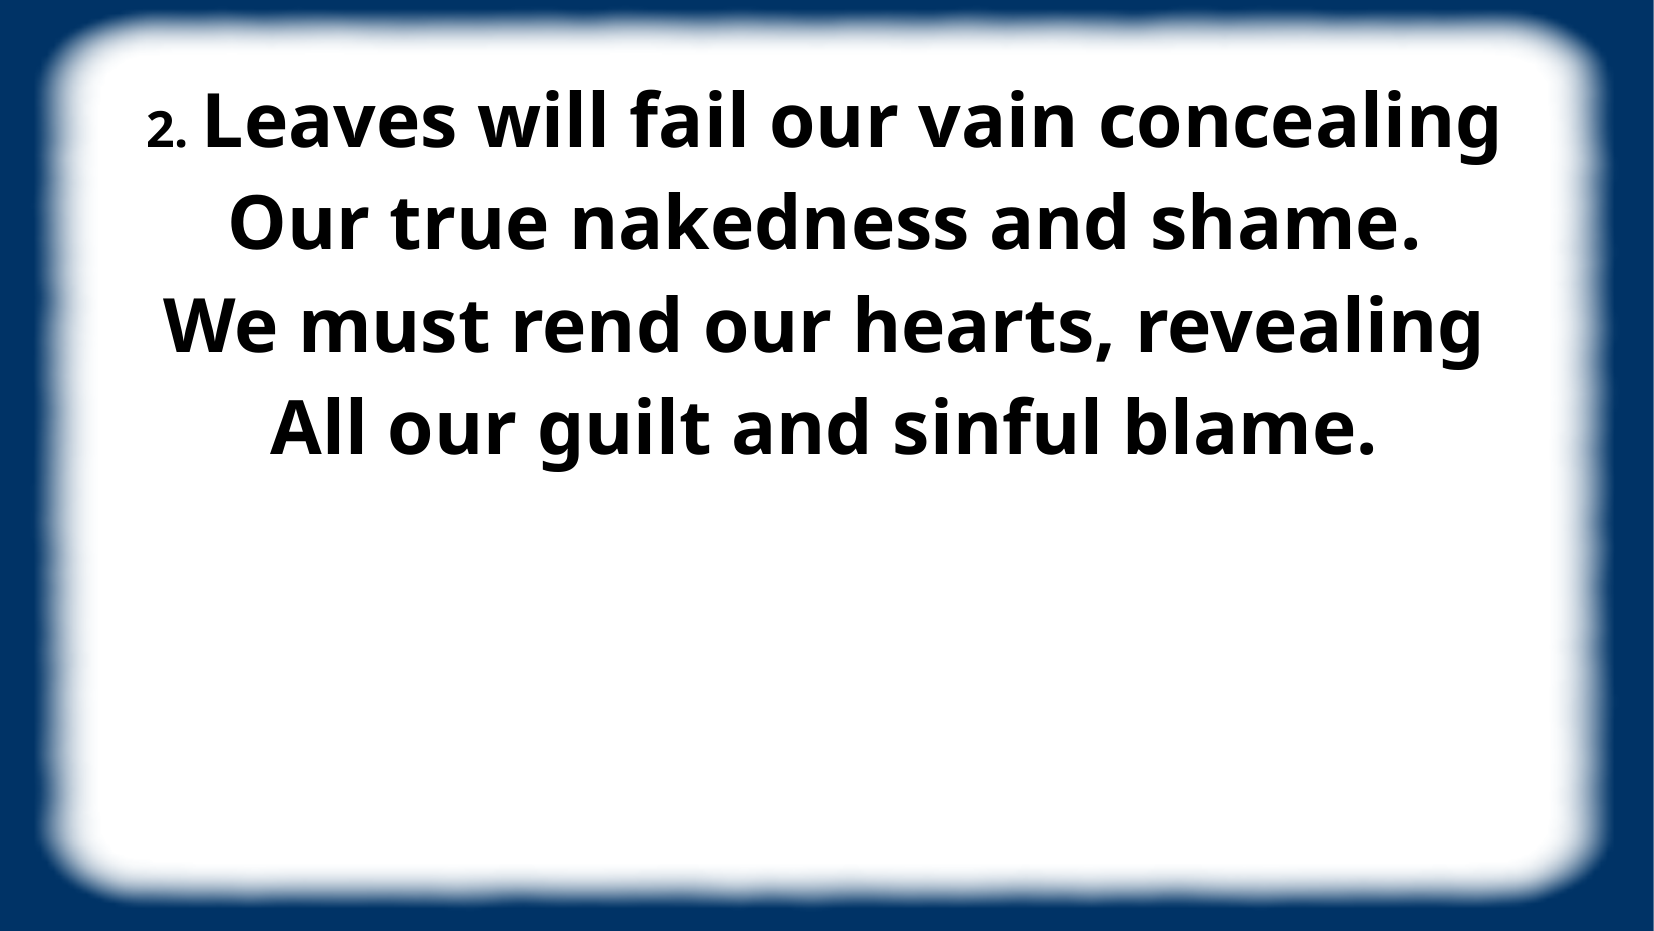

2. Leaves will fail our vain concealing
Our true nakedness and shame.
We must rend our hearts, revealing
All our guilt and sinful blame.